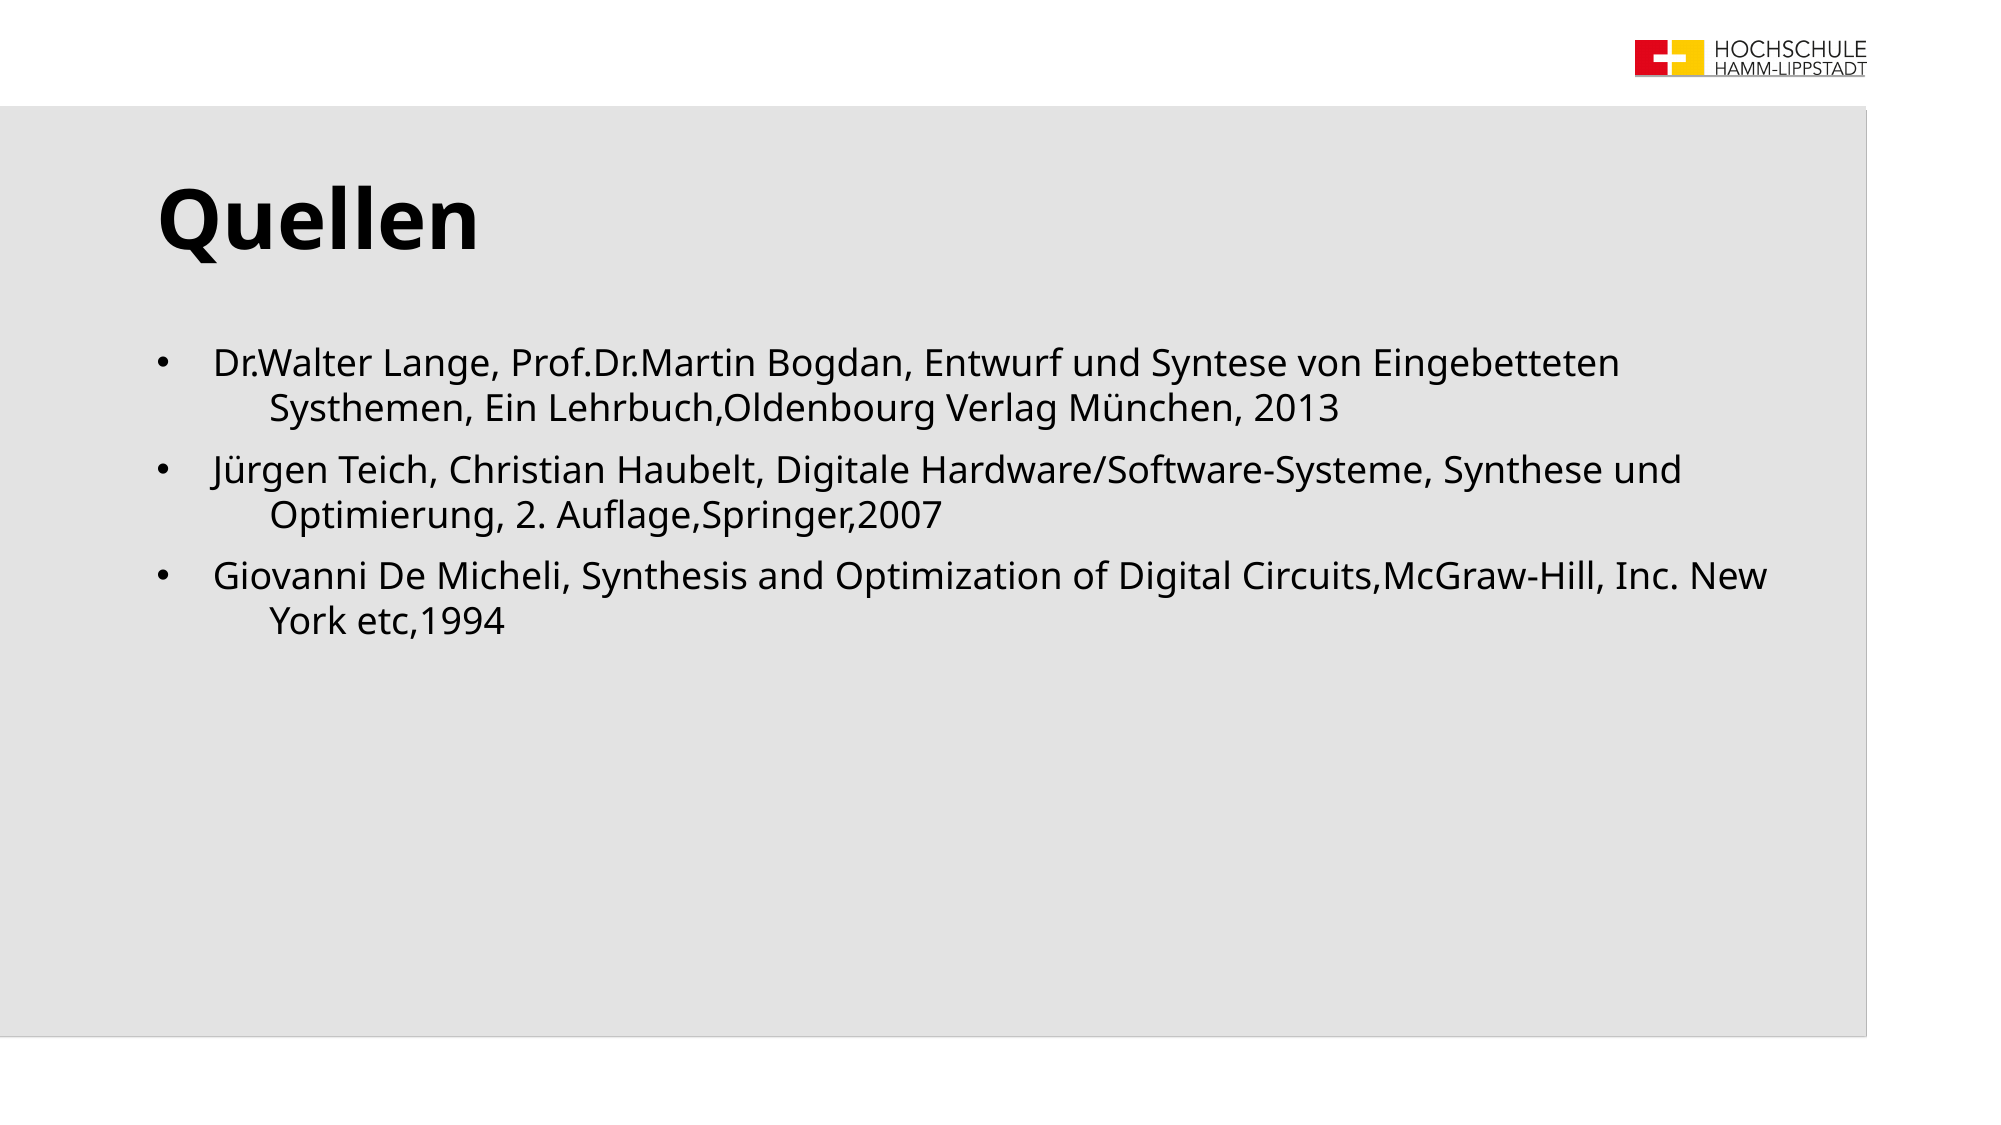

# Quellen
Dr.Walter Lange, Prof.Dr.Martin Bogdan, Entwurf und Syntese von Eingebetteten Systhemen, Ein Lehrbuch,Oldenbourg Verlag München, 2013
Jürgen Teich, Christian Haubelt, Digitale Hardware/Software-Systeme, Synthese und Optimierung, 2. Auflage,Springer,2007
Giovanni De Micheli, Synthesis and Optimization of Digital Circuits,McGraw-Hill, Inc. New York etc,1994